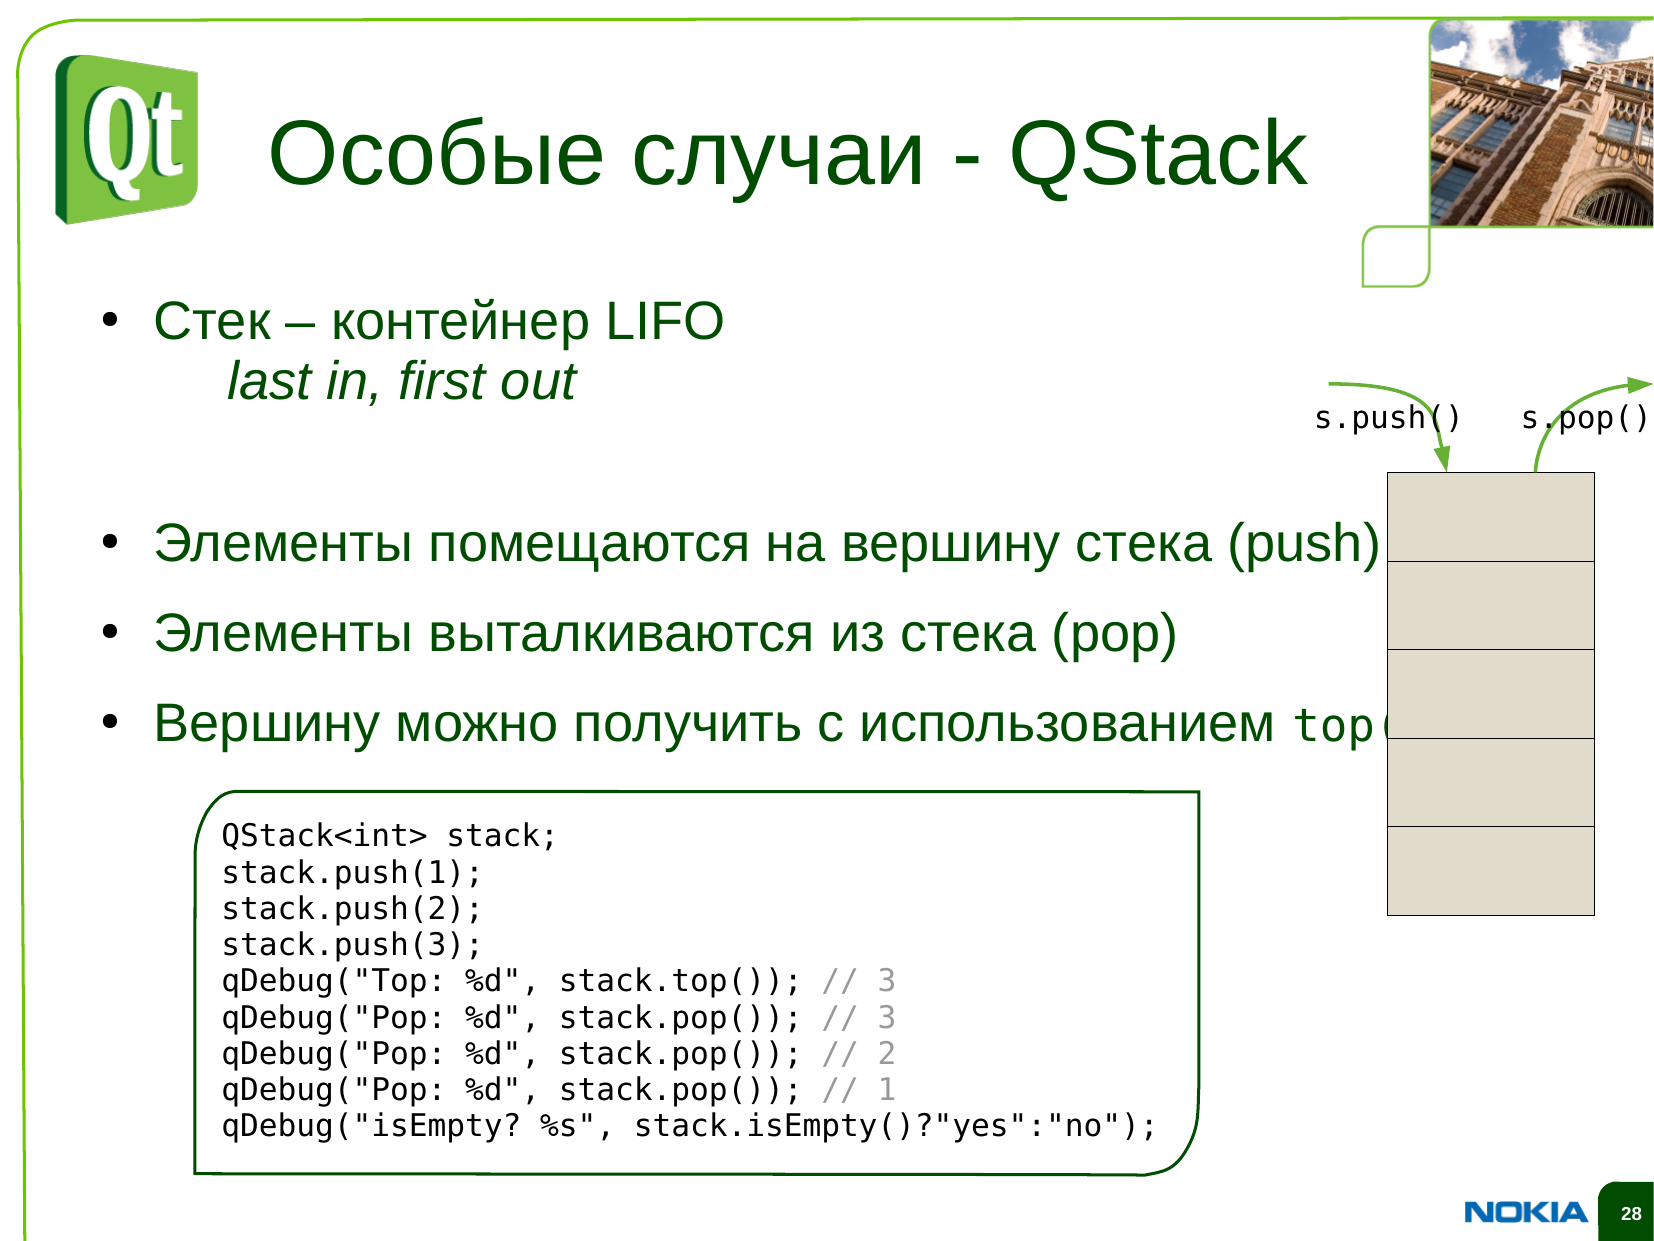

# Особые случаи - QStack
Стек – контейнер LIFO
	last in, first out
Элементы помещаются на вершину стека (push)
Элементы выталкиваются из стека (pop)
Вершину можно получить с использованием top()
s.push()
s.pop()
QStack<int> stack;
stack.push(1);
stack.push(2);
stack.push(3);
qDebug("Top: %d", stack.top()); // 3
qDebug("Pop: %d", stack.pop()); // 3
qDebug("Pop: %d", stack.pop()); // 2
qDebug("Pop: %d", stack.pop()); // 1
qDebug("isEmpty? %s", stack.isEmpty()?"yes":"no");